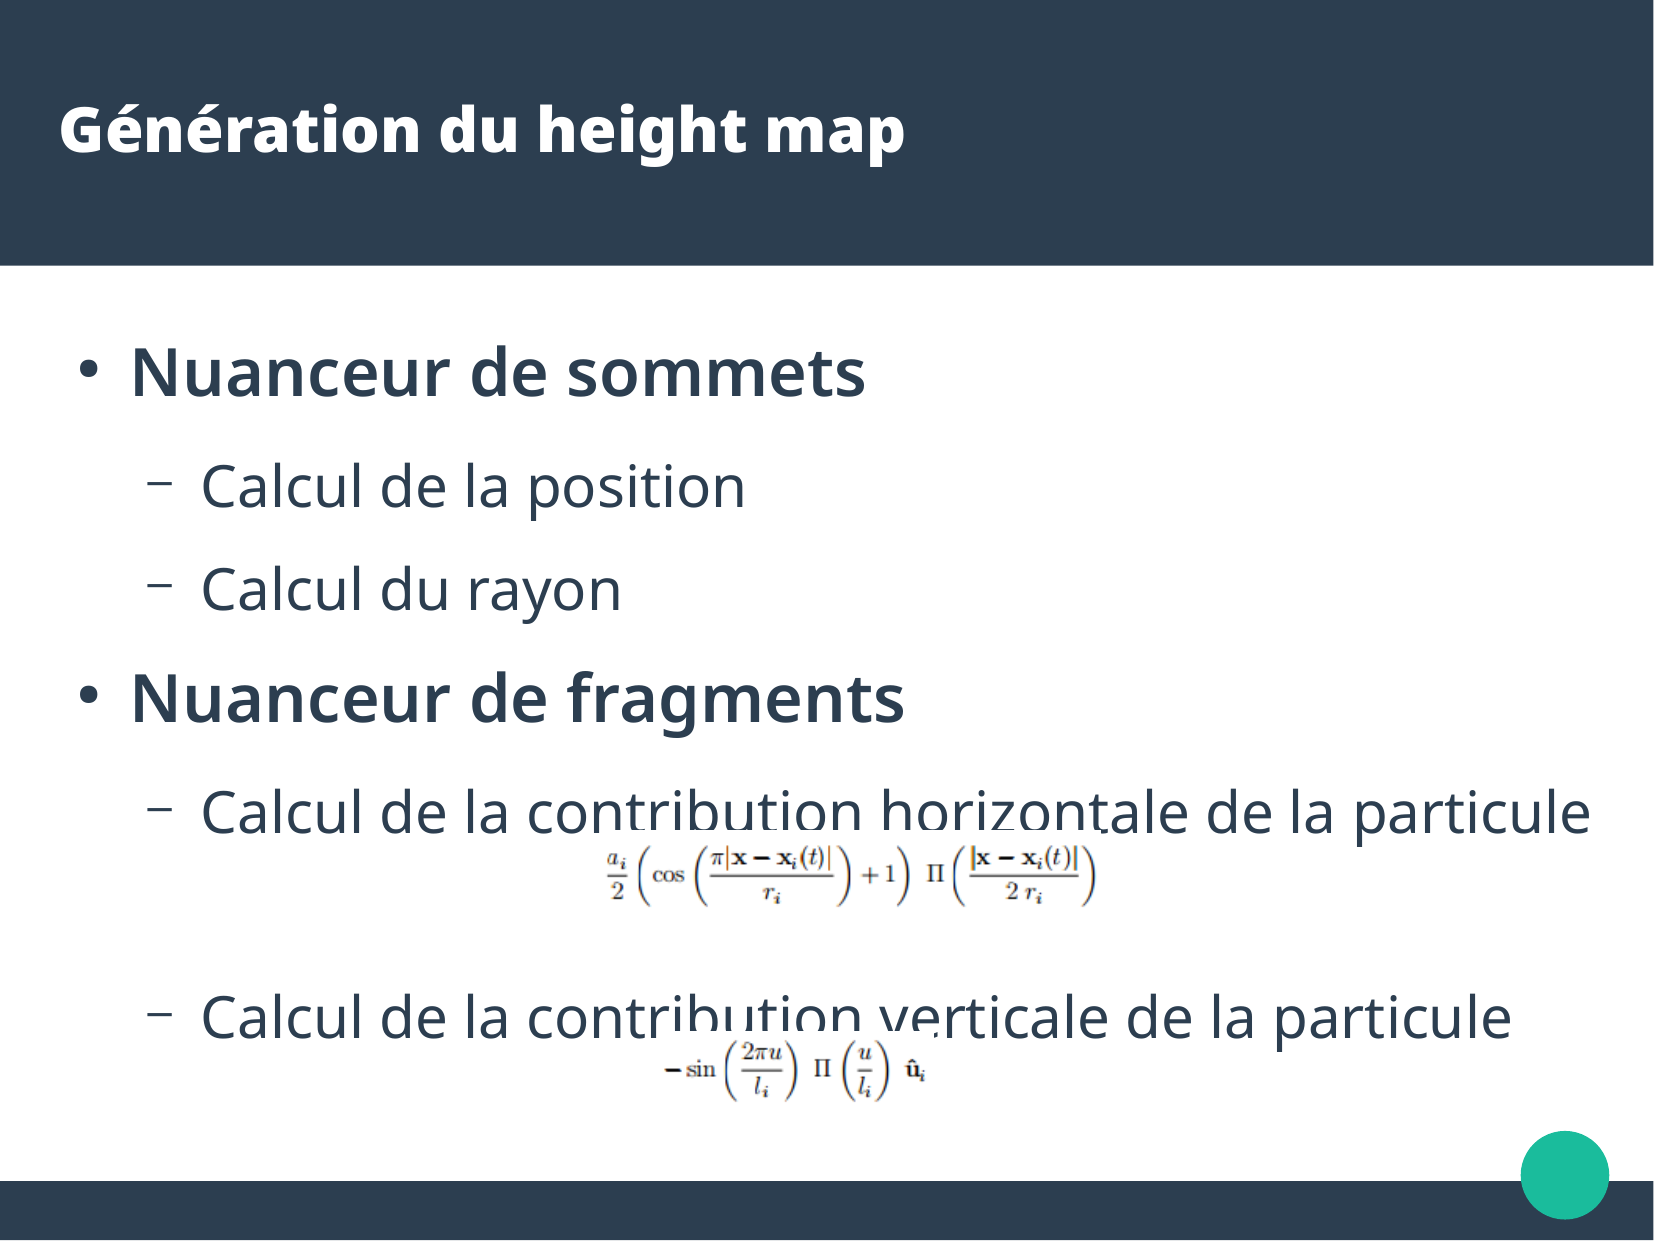

# Génération du height map
Nuanceur de sommets
Calcul de la position
Calcul du rayon
Nuanceur de fragments
Calcul de la contribution horizontale de la particule
Calcul de la contribution verticale de la particule